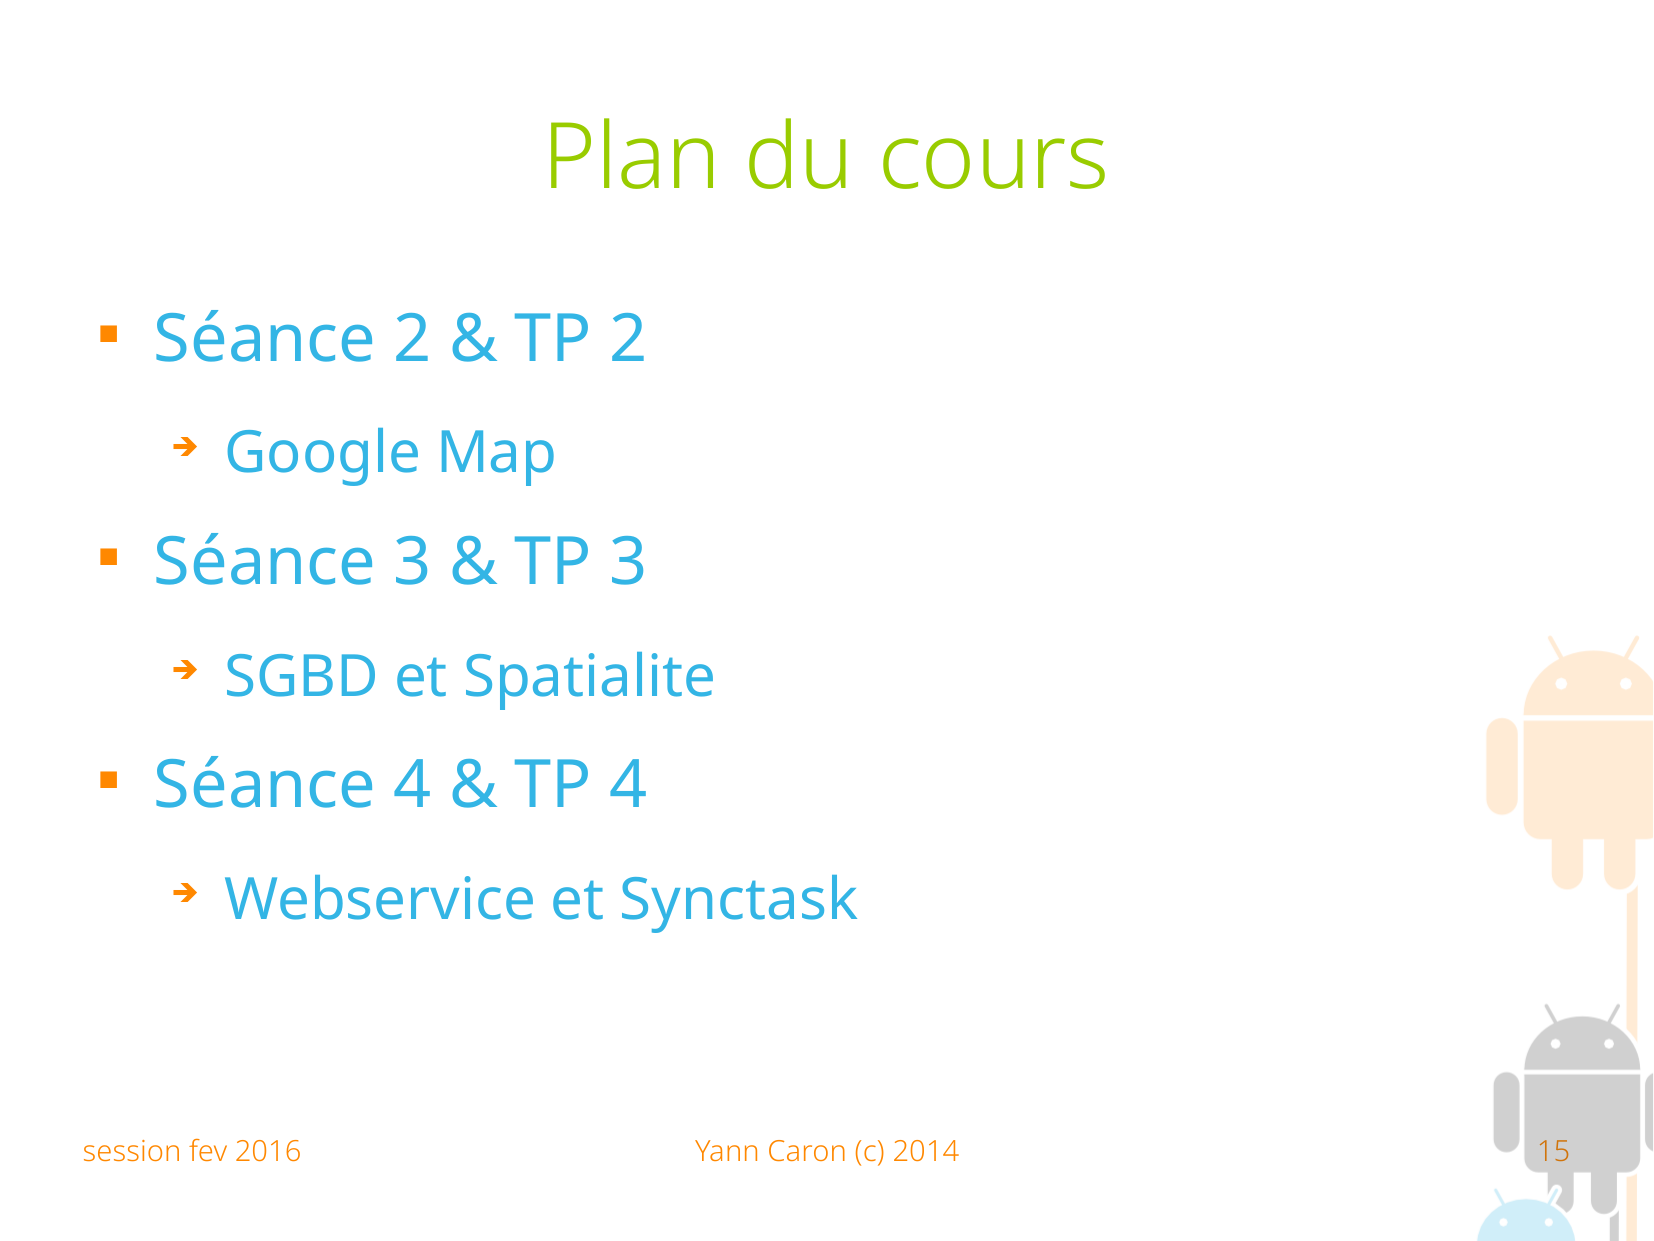

# Plan du cours
Séance 2 & TP 2
Google Map
Séance 3 & TP 3
SGBD et Spatialite
Séance 4 & TP 4
Webservice et Synctask
session fev 2016
Yann Caron (c) 2014
15